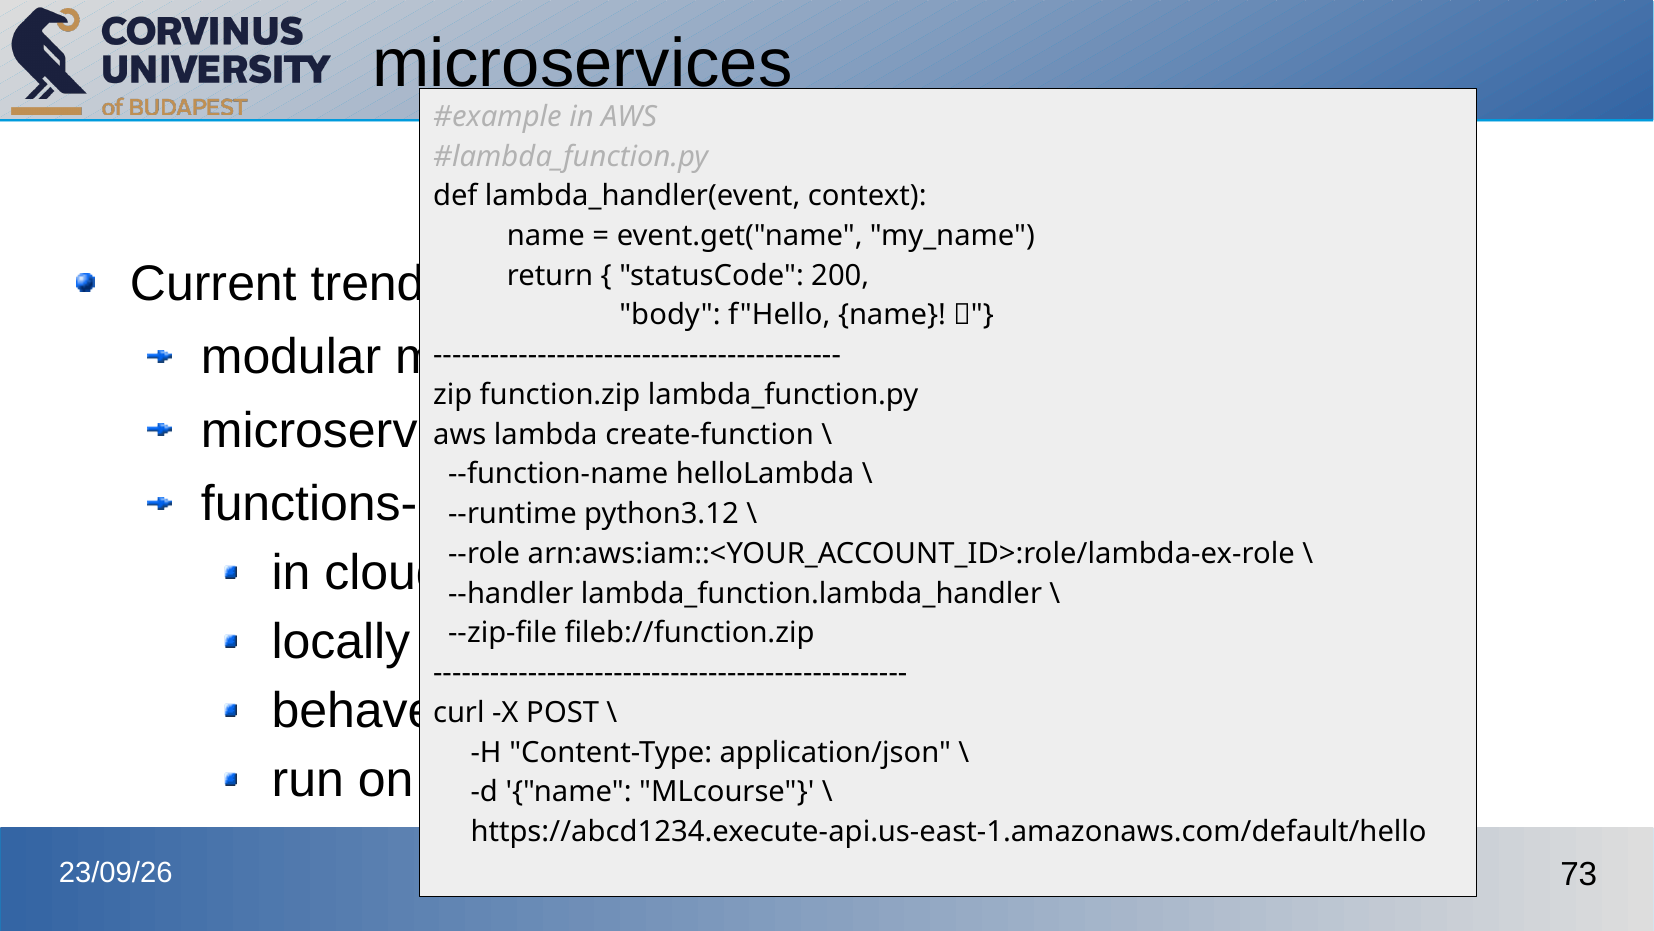

# microservices
#example in AWS
#lambda_function.py
def lambda_handler(event, context):
	name = event.get("name", "my_name")
	return { "statusCode": 200,
 	 "body": f"Hello, {name}! ✨"}
-------------------------------------------
zip function.zip lambda_function.py
aws lambda create-function \
 --function-name helloLambda \
 --runtime python3.12 \
 --role arn:aws:iam::<YOUR_ACCOUNT_ID>:role/lambda-ex-role \
 --handler lambda_function.lambda_handler \
 --zip-file fileb://function.zip
--------------------------------------------------
curl -X POST \
 -H "Content-Type: application/json" \
 -d '{"name": "MLcourse"}' \
 https://abcd1234.execute-api.us-east-1.amazonaws.com/default/hello
Current trends (2020s → now)
modular monolith applications
microservices where they make sense
functions-as-a-service (FaaS)
in cloud services like AWS, Azure, Google cloud
locally they seem like functions
behave like services when deployed
run on demand